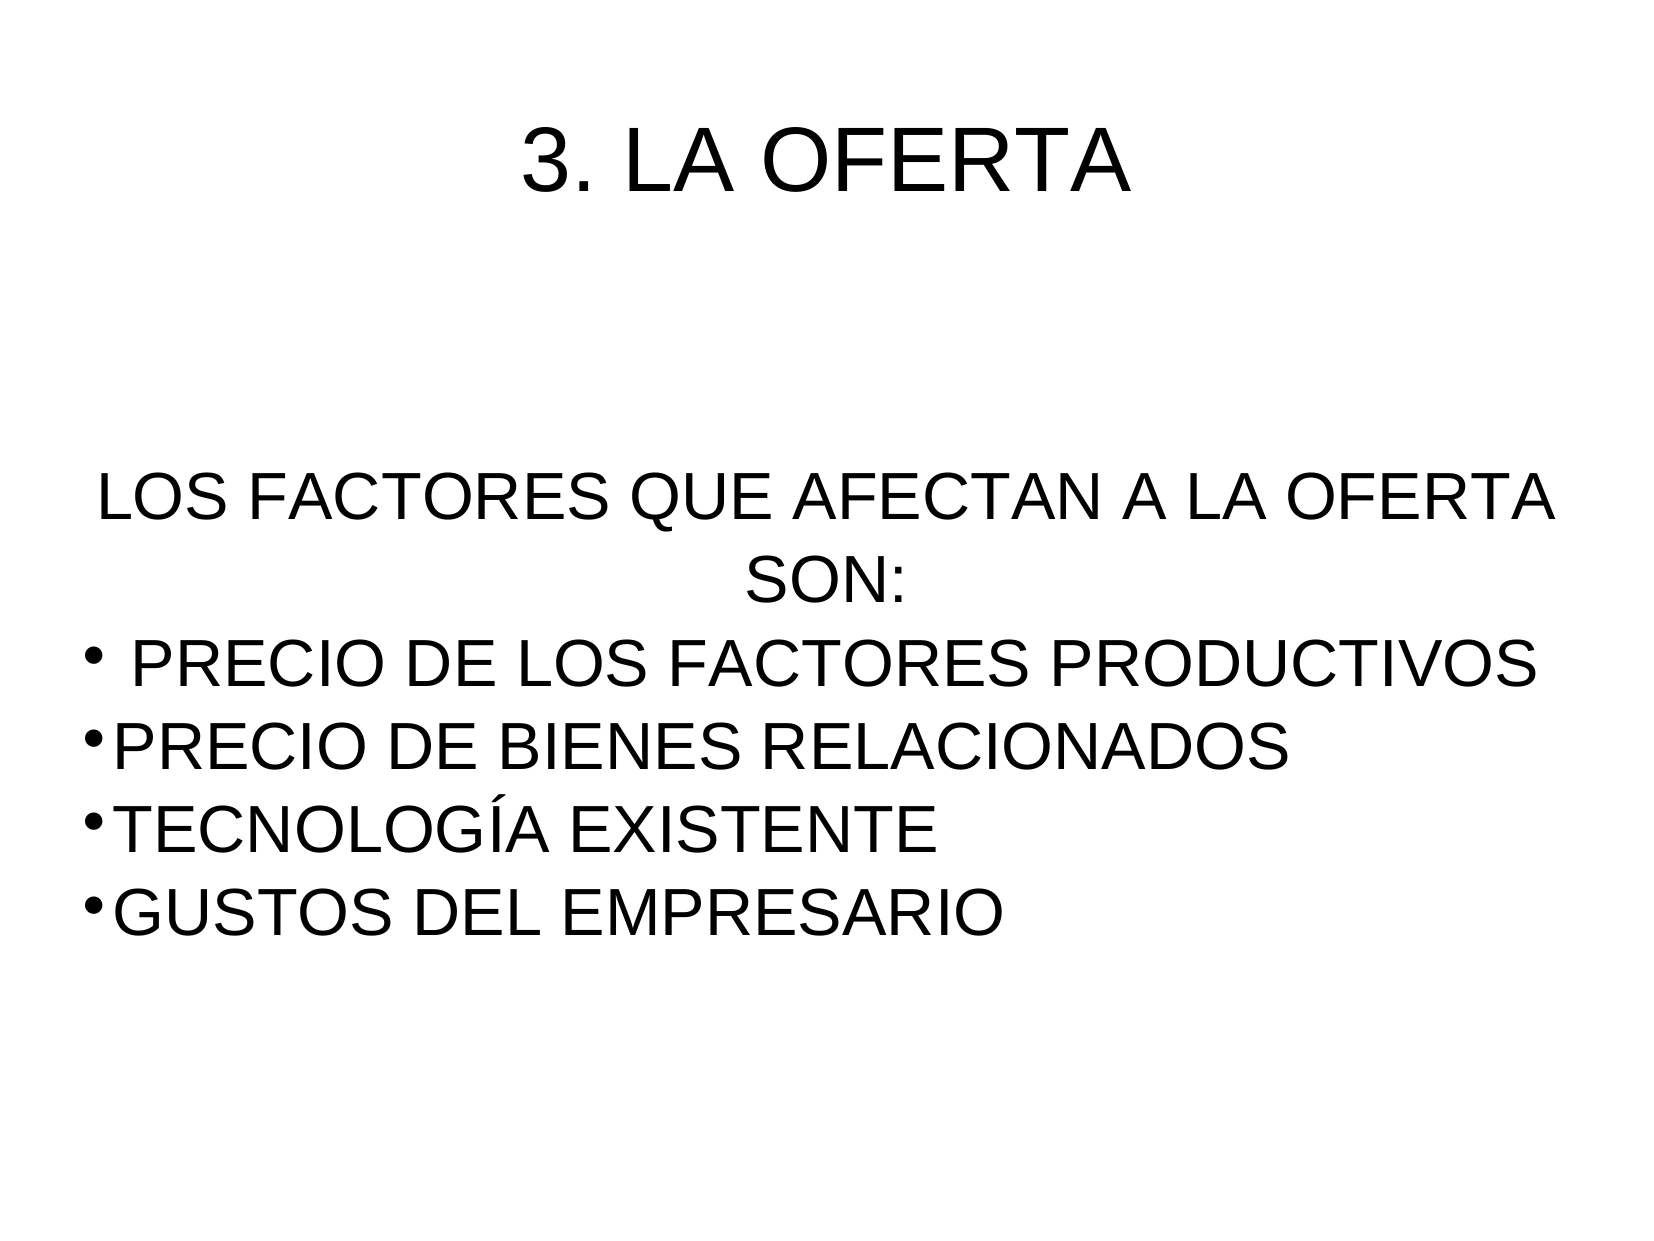

# 3. LA OFERTA
LOS FACTORES QUE AFECTAN A LA OFERTA SON:
 PRECIO DE LOS FACTORES PRODUCTIVOS
PRECIO DE BIENES RELACIONADOS
TECNOLOGÍA EXISTENTE
GUSTOS DEL EMPRESARIO